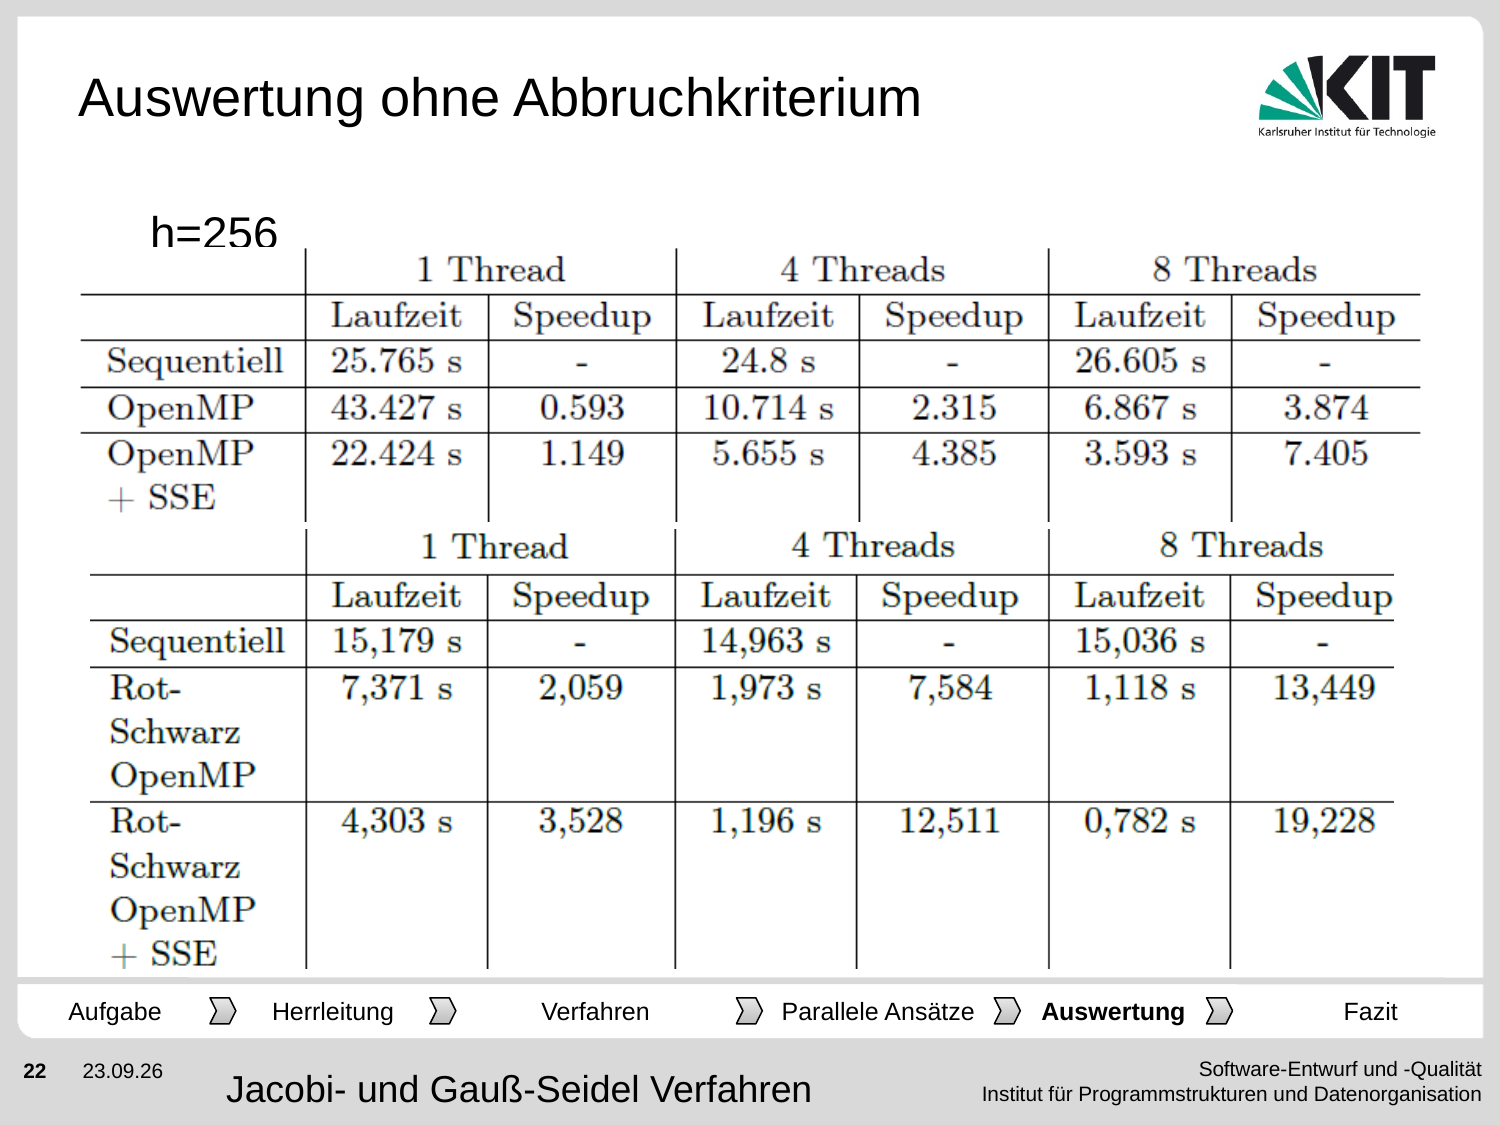

# Auswertung ohne Abbruchkriterium
h=256
Aufgabe
Herrleitung
Verfahren
Parallele Ansätze
Auswertung
Fazit
Jacobi- und Gauß-Seidel Verfahren